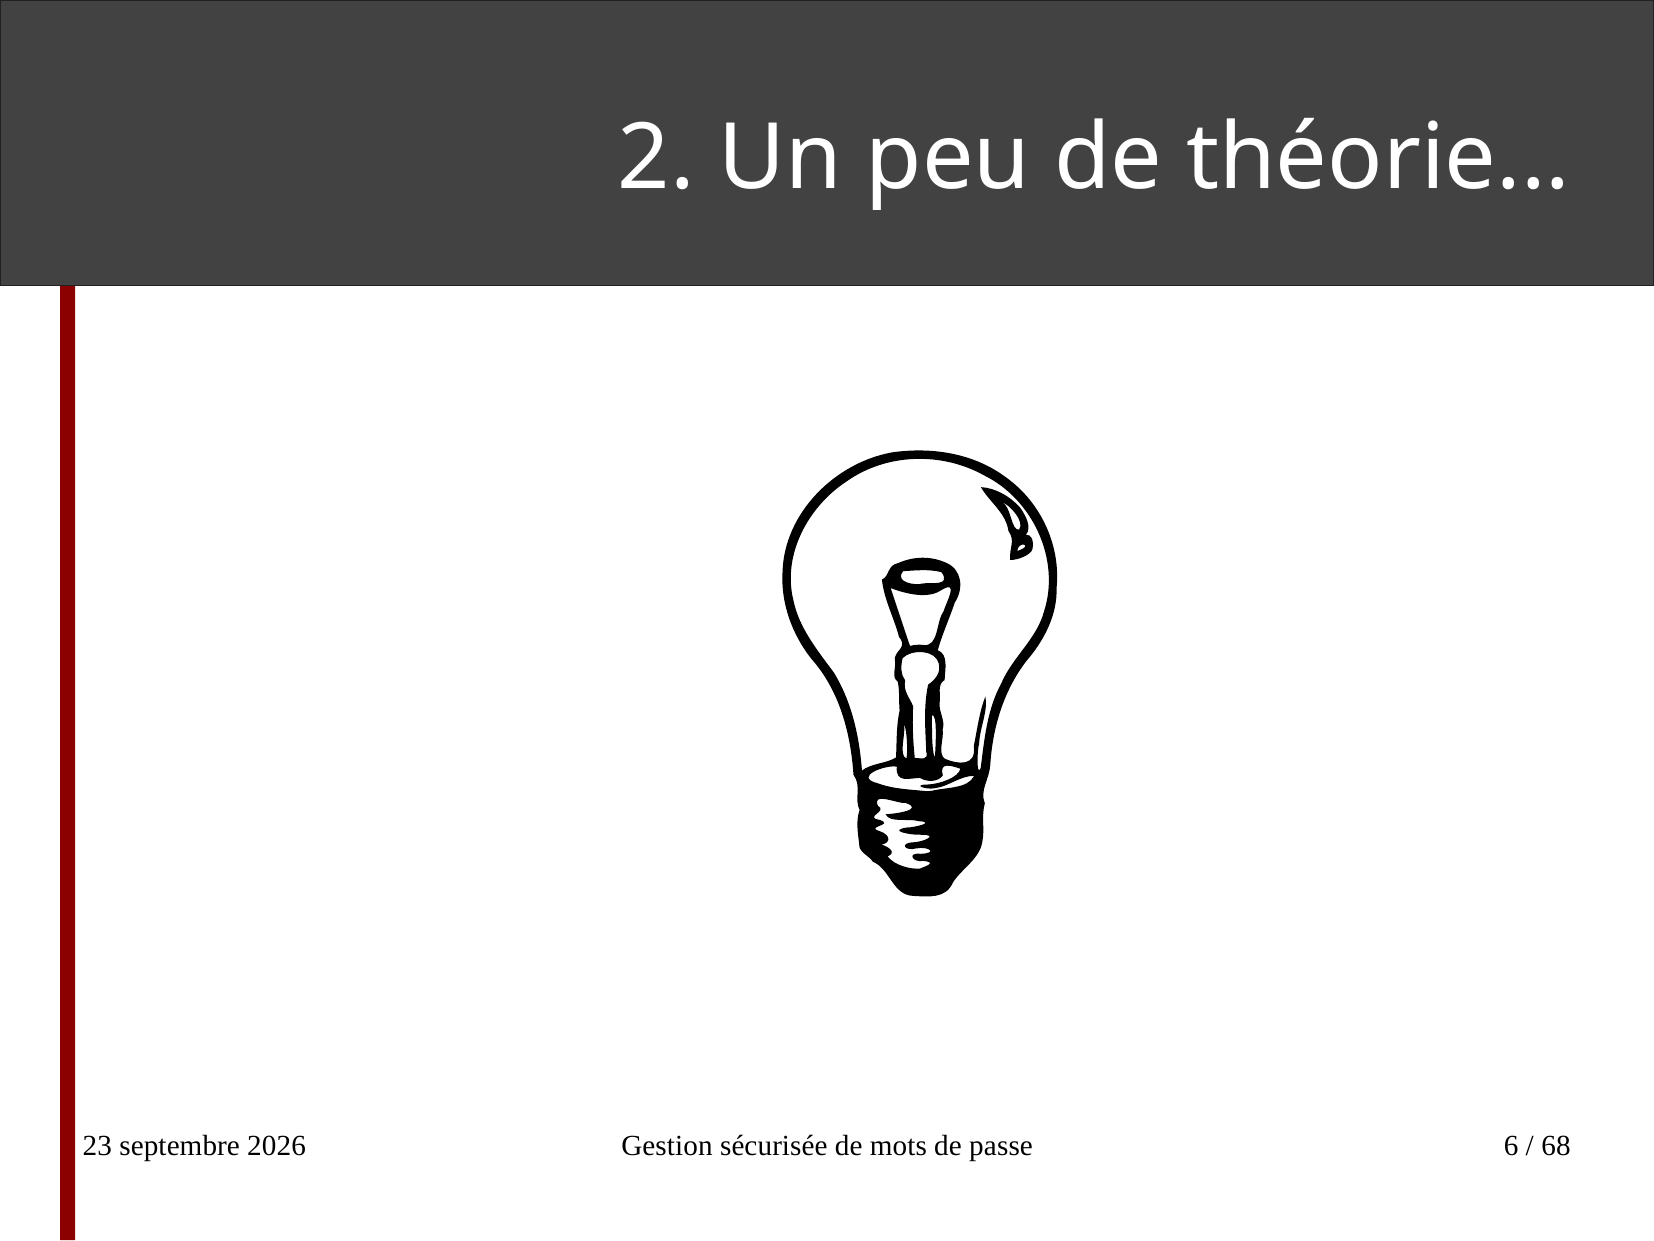

# 2. Un peu de théorie...
Gestion sécurisée de mots de passe
6